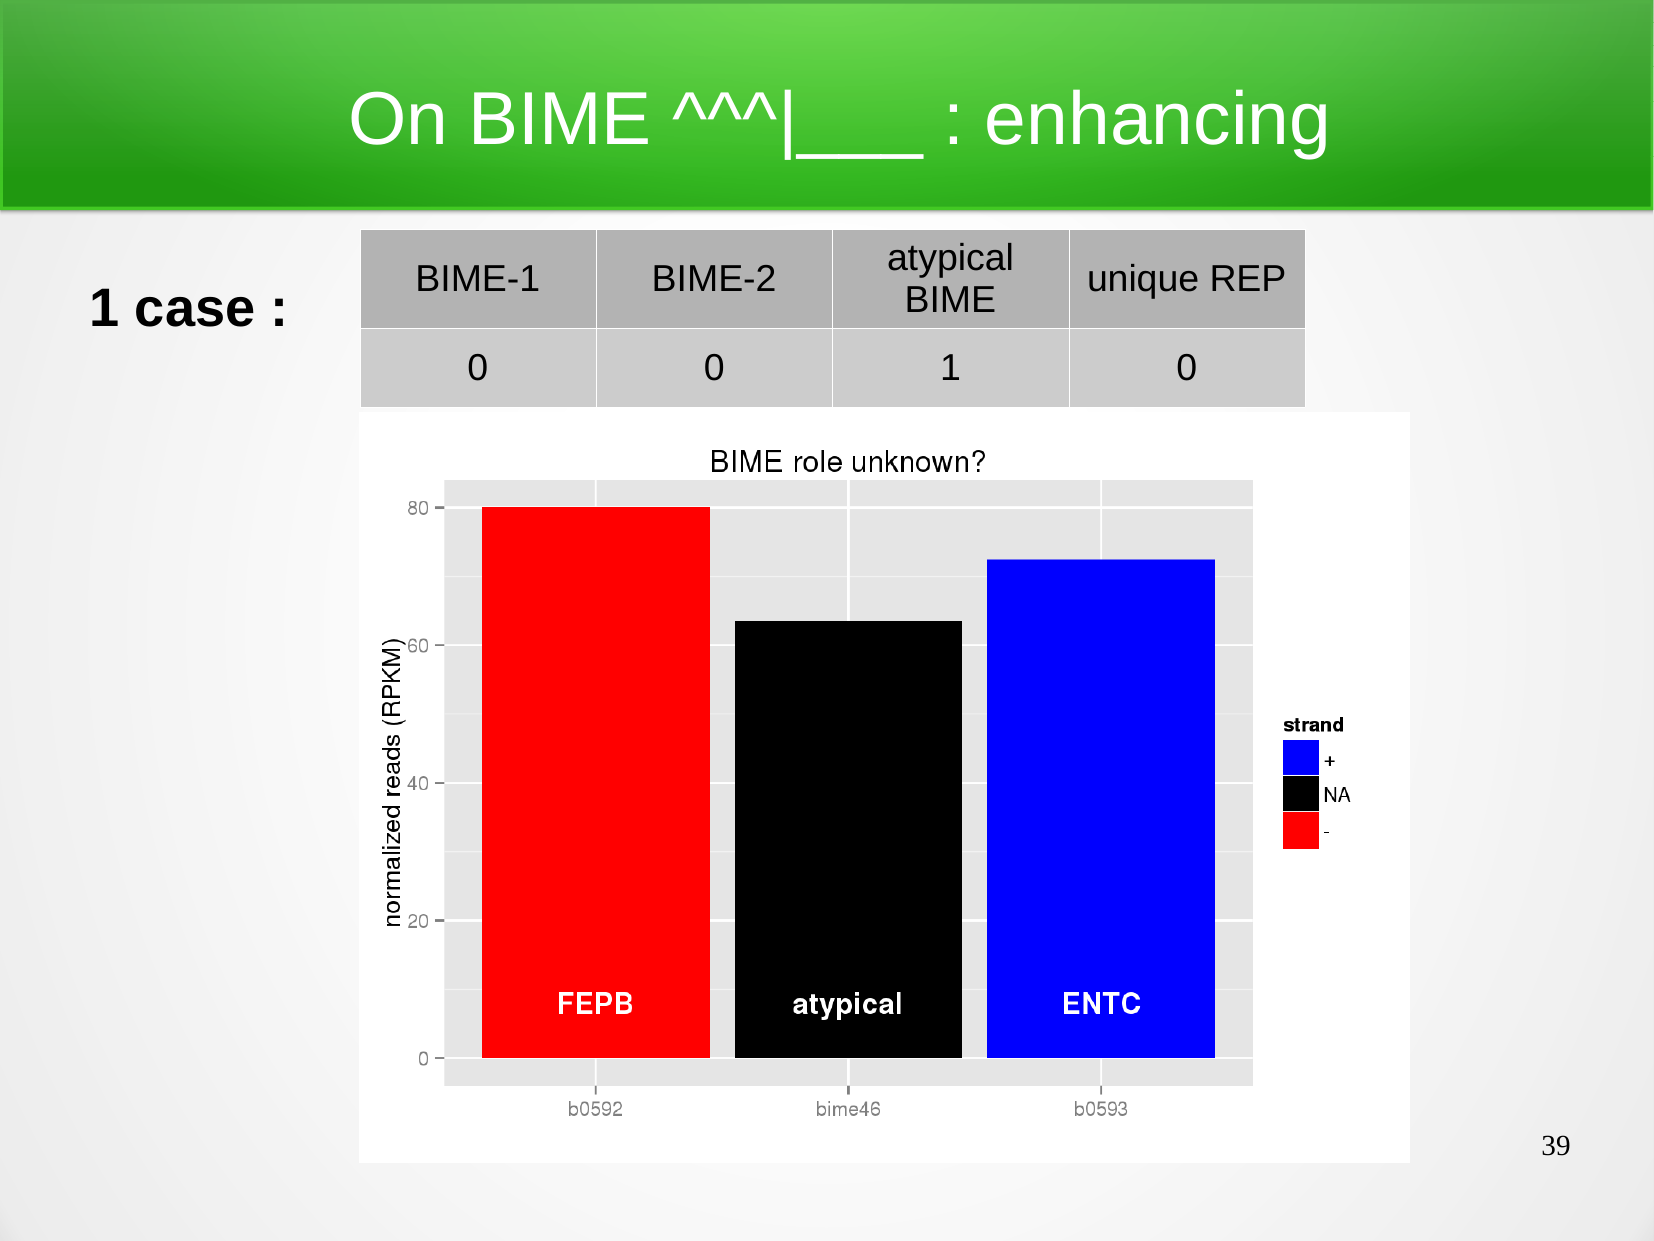

# On BIME ^^^|___ : enhancing
| BIME-1 | BIME-2 | atypical BIME | unique REP |
| --- | --- | --- | --- |
| 0 | 0 | 1 | 0 |
1 case :
39